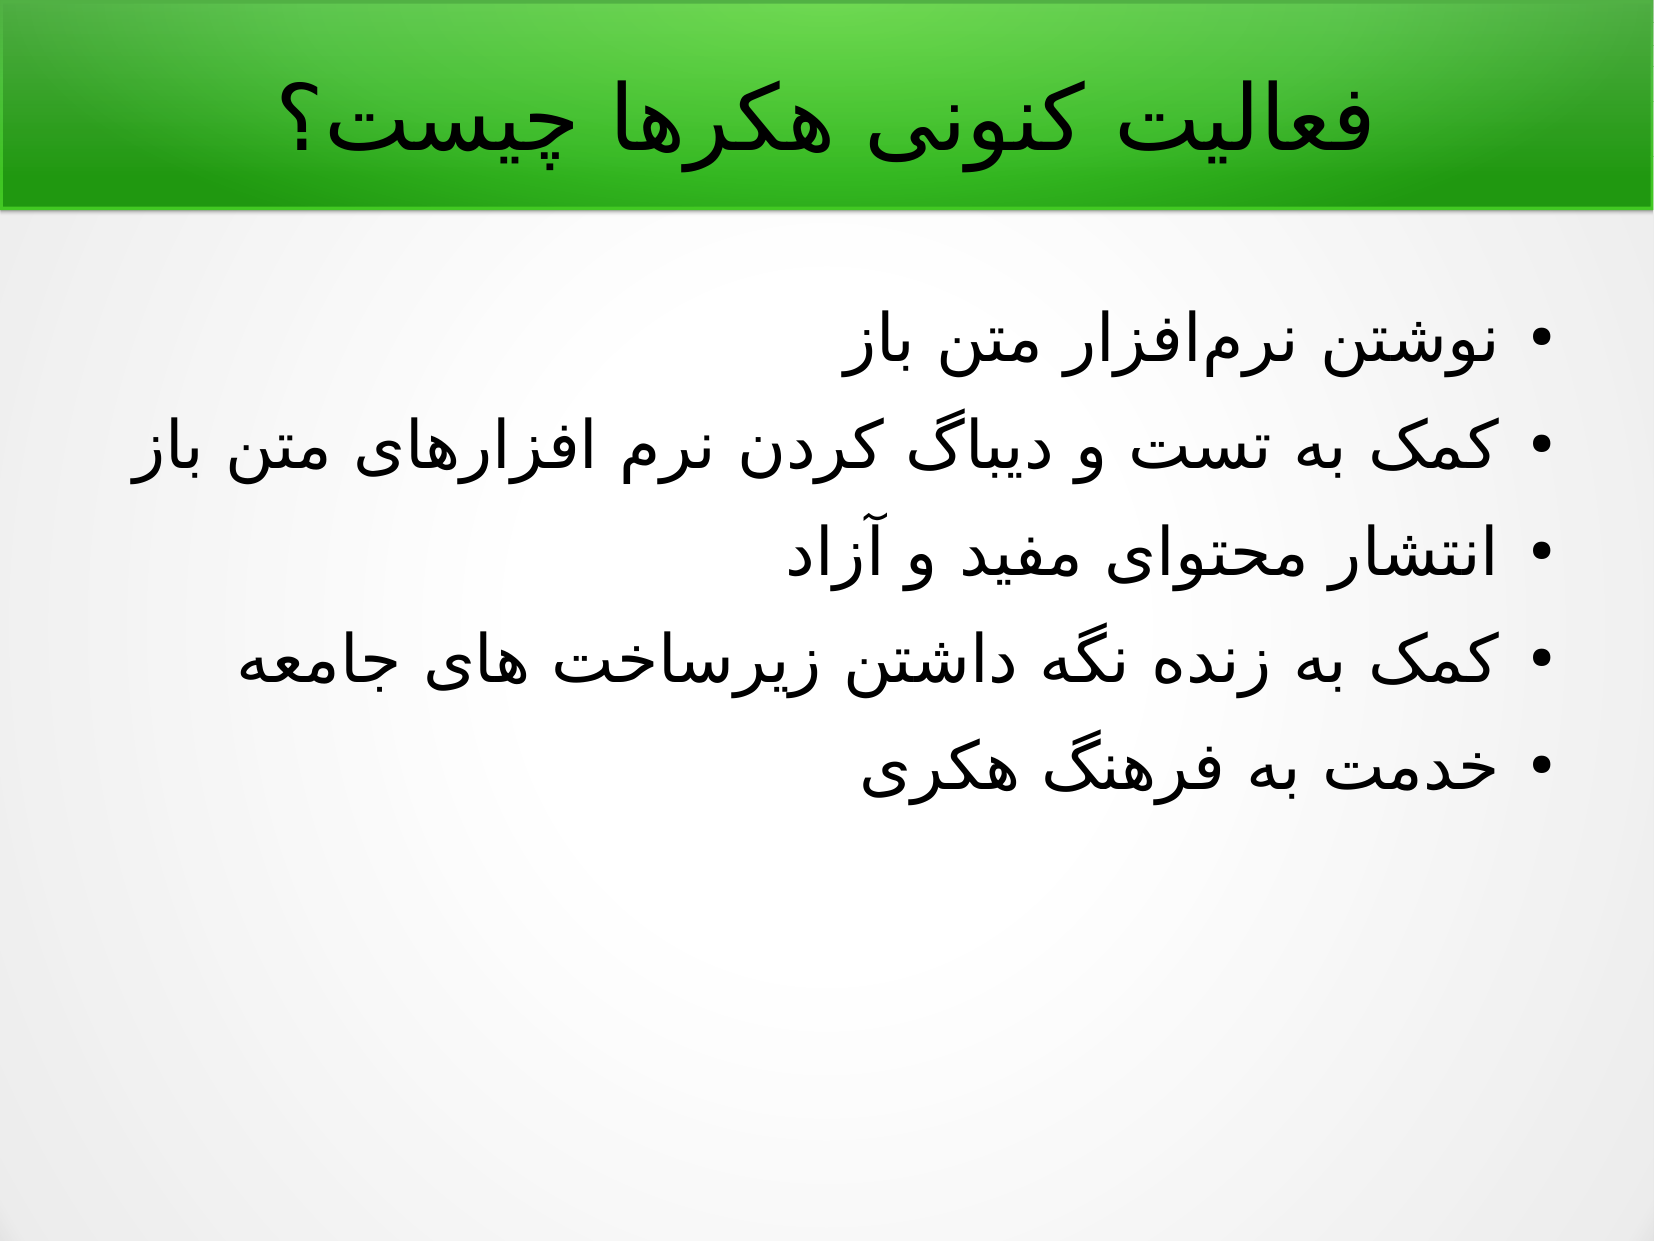

# فعالیت کنونی هکرها چیست؟
نوشتن نرم‌افزار متن باز
کمک به تست و دیباگ کردن نرم افزارهای متن باز
انتشار محتوای مفید و آزاد
کمک به زنده نگه داشتن زیرساخت های جامعه
خدمت به فرهنگ هکری